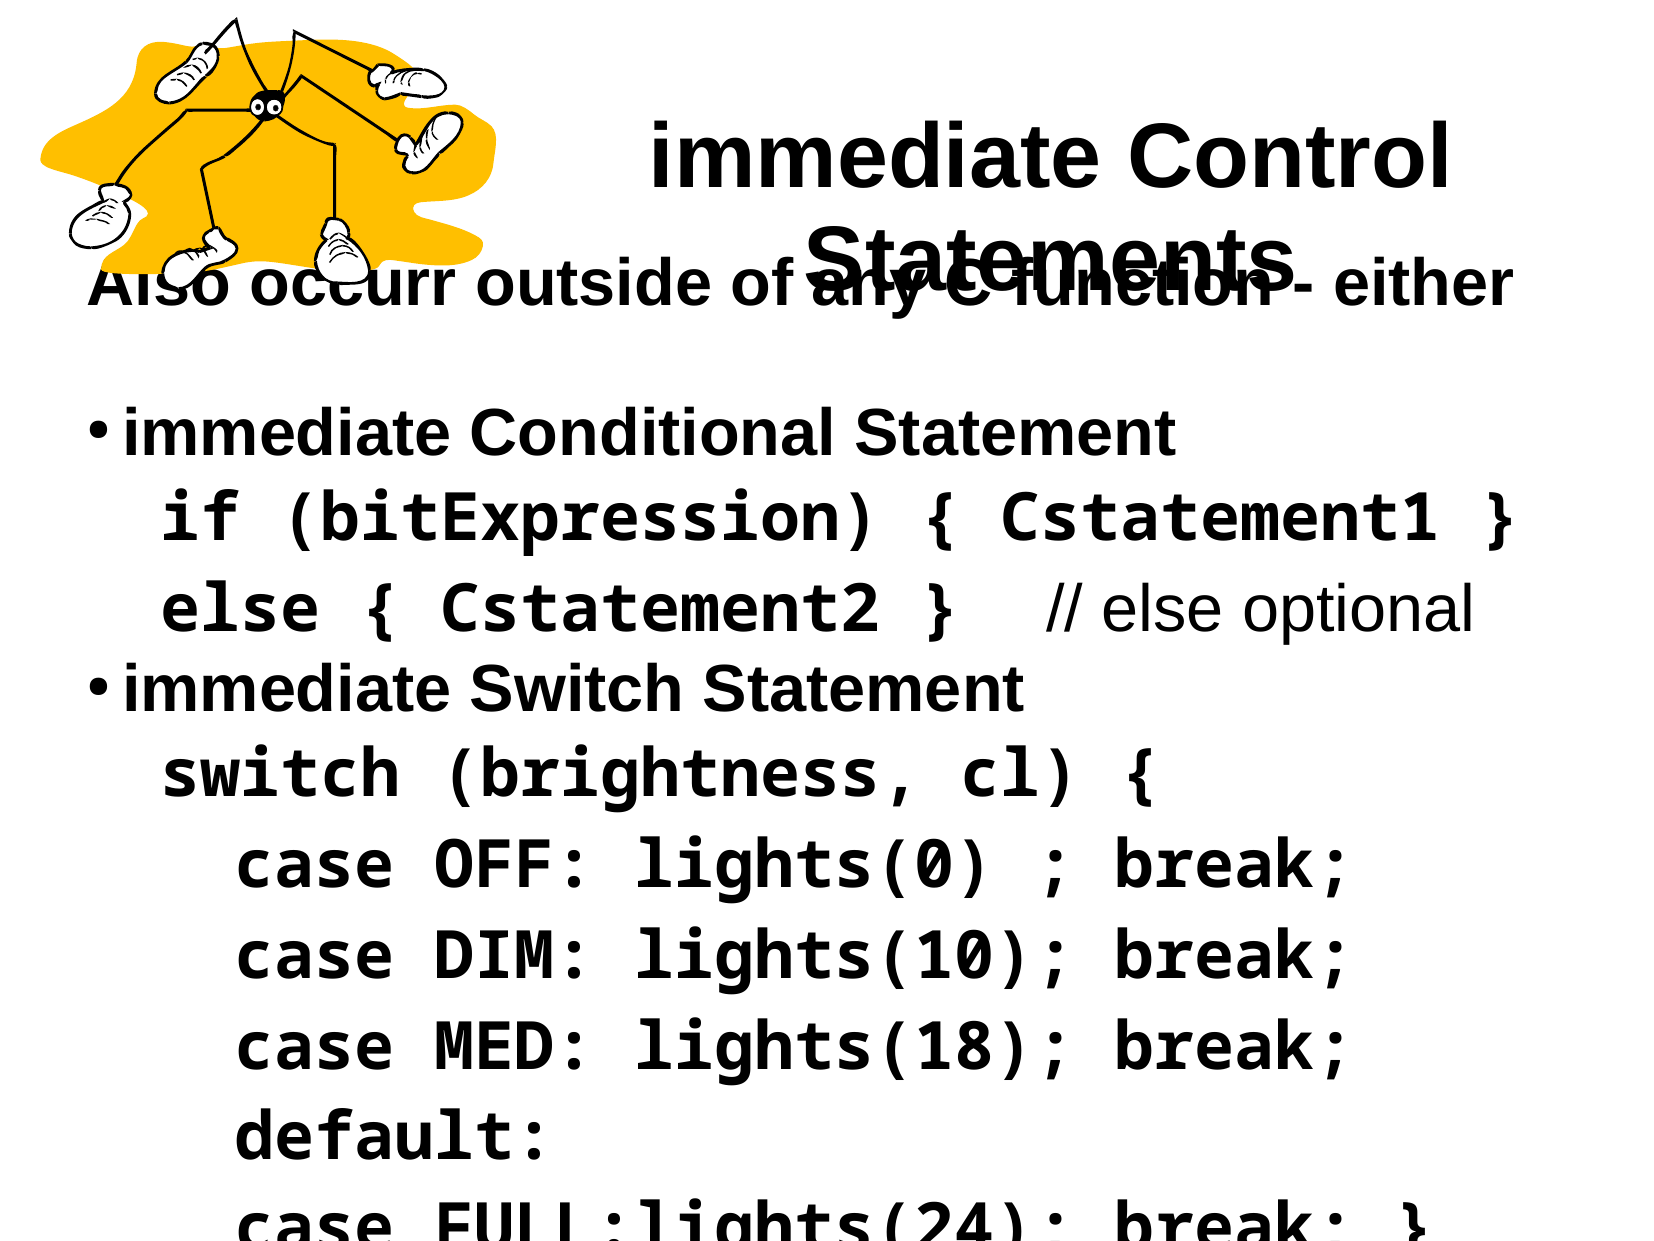

# immediate Control Statements
Also occurr outside of any C function - either
immediate Conditional Statement
	if (bitExpression) { Cstatement1 } 		else { Cstatement2 }		// else optional
immediate Switch Statement
	switch (brightness, cl) {
		case OFF: lights(0) ; break;
		case DIM: lights(10); break;
		case MED: lights(18); break;
		default:
		case FULL:lights(24); break; }